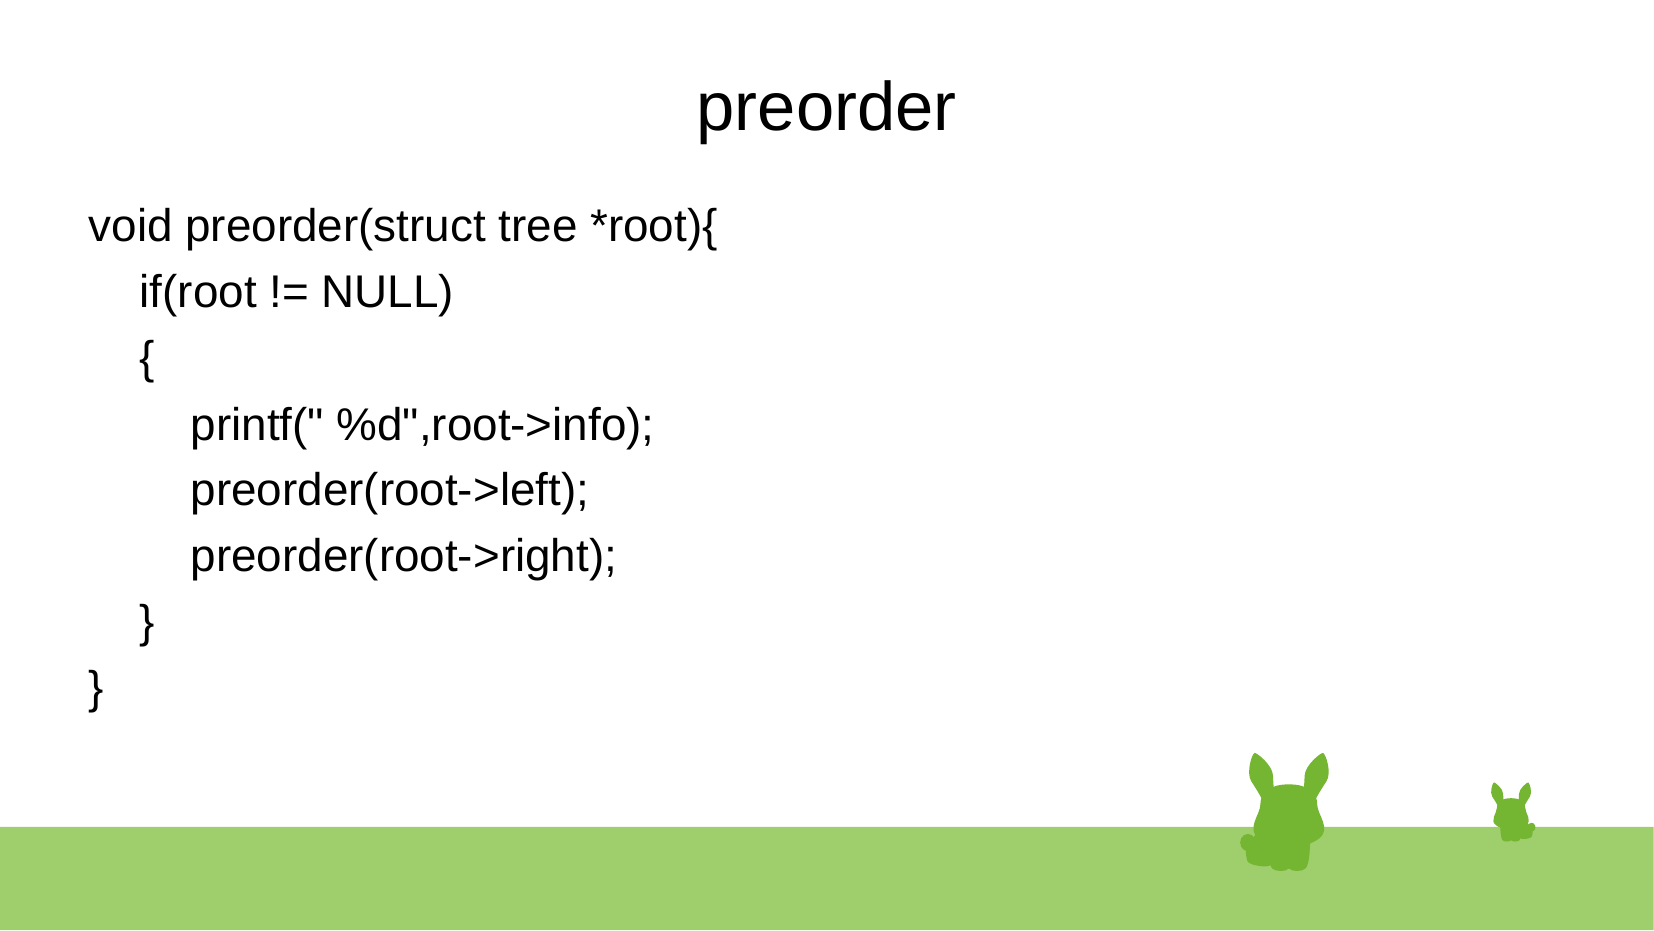

# preorder
void preorder(struct tree *root){
 if(root != NULL)
 {
 printf(" %d",root->info);
 preorder(root->left);
 preorder(root->right);
 }
}